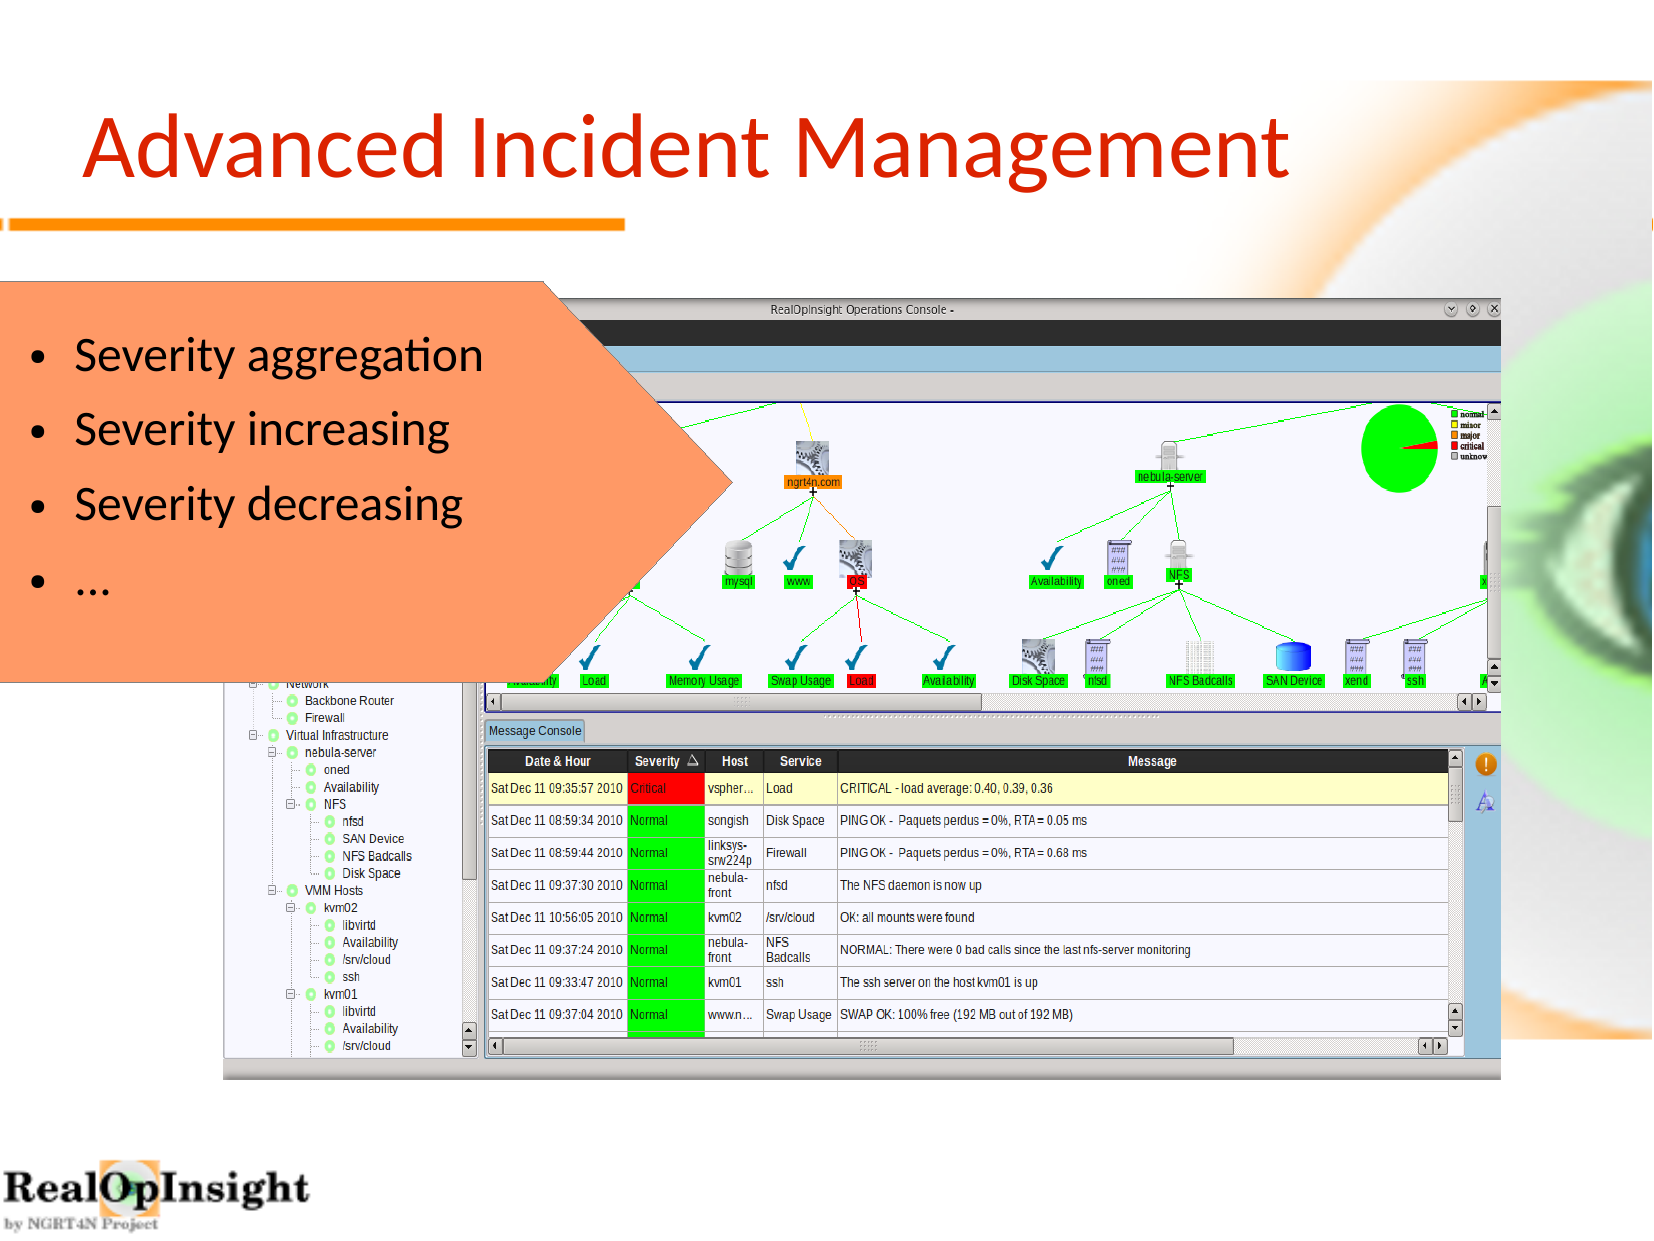

# Advanced Incident Management
Severity aggregation
Severity increasing
Severity decreasing
...